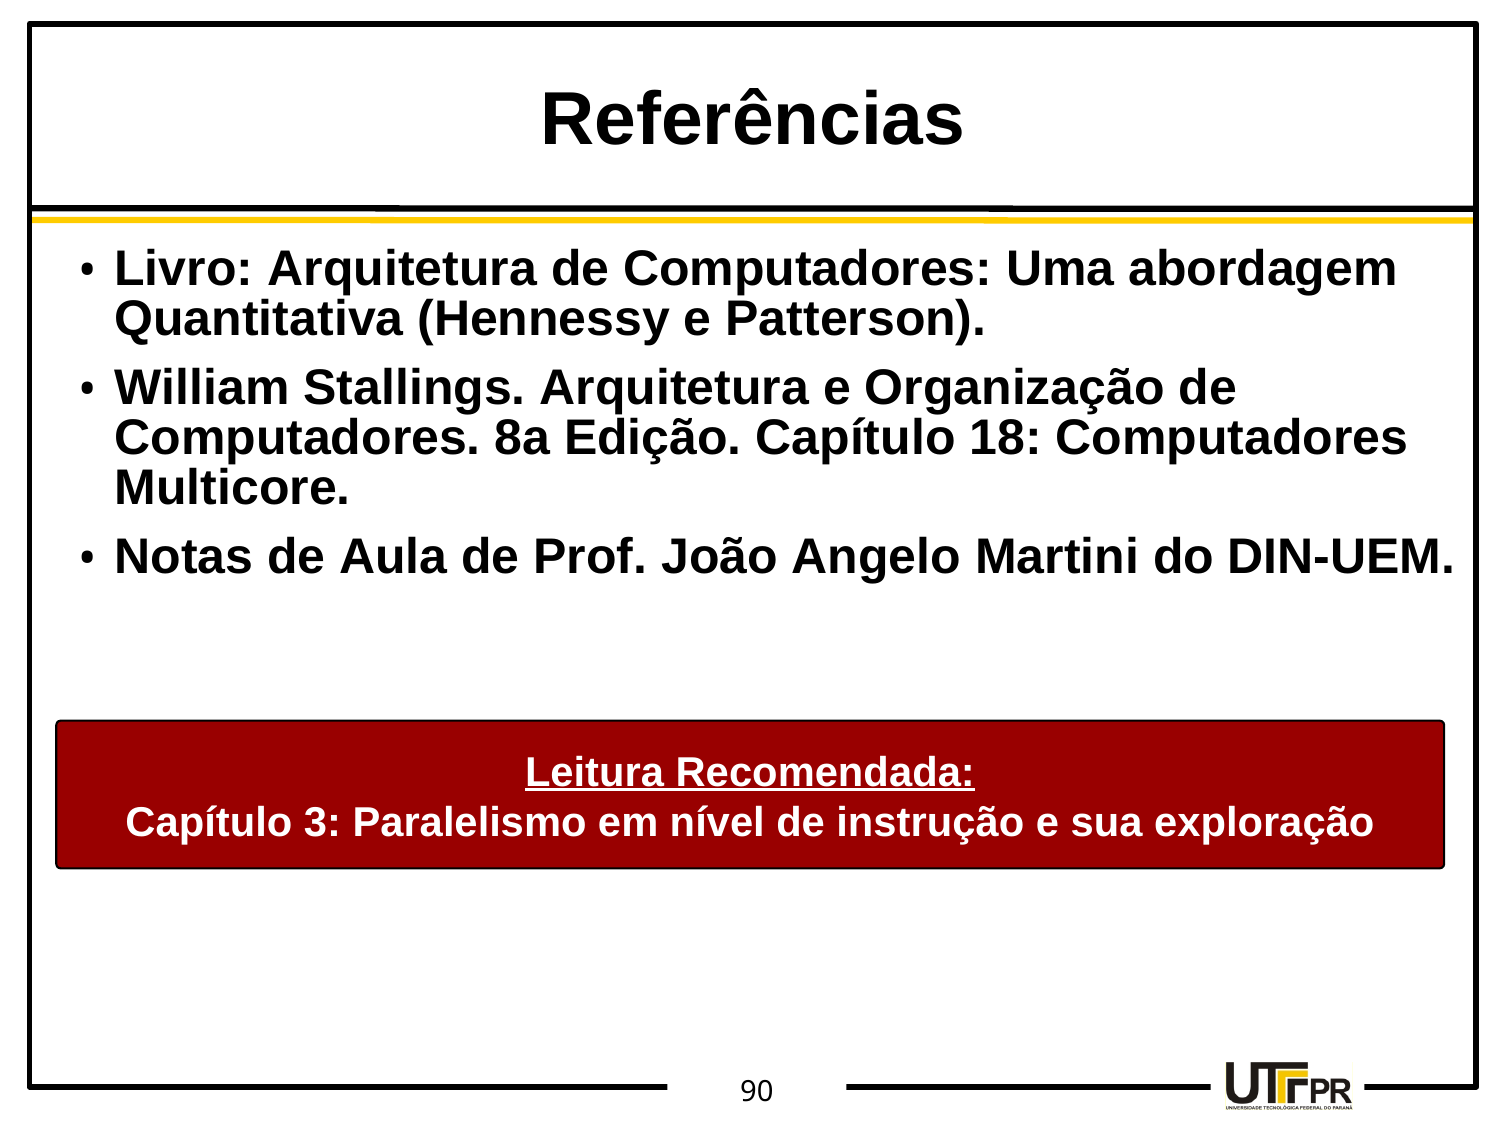

# Referências
Livro: Arquitetura de Computadores: Uma abordagem Quantitativa (Hennessy e Patterson).
William Stallings. Arquitetura e Organização de Computadores. 8a Edição. Capítulo 18: Computadores Multicore.
Notas de Aula de Prof. João Angelo Martini do DIN-UEM.
Leitura Recomendada:
Capítulo 3: Paralelismo em nível de instrução e sua exploração